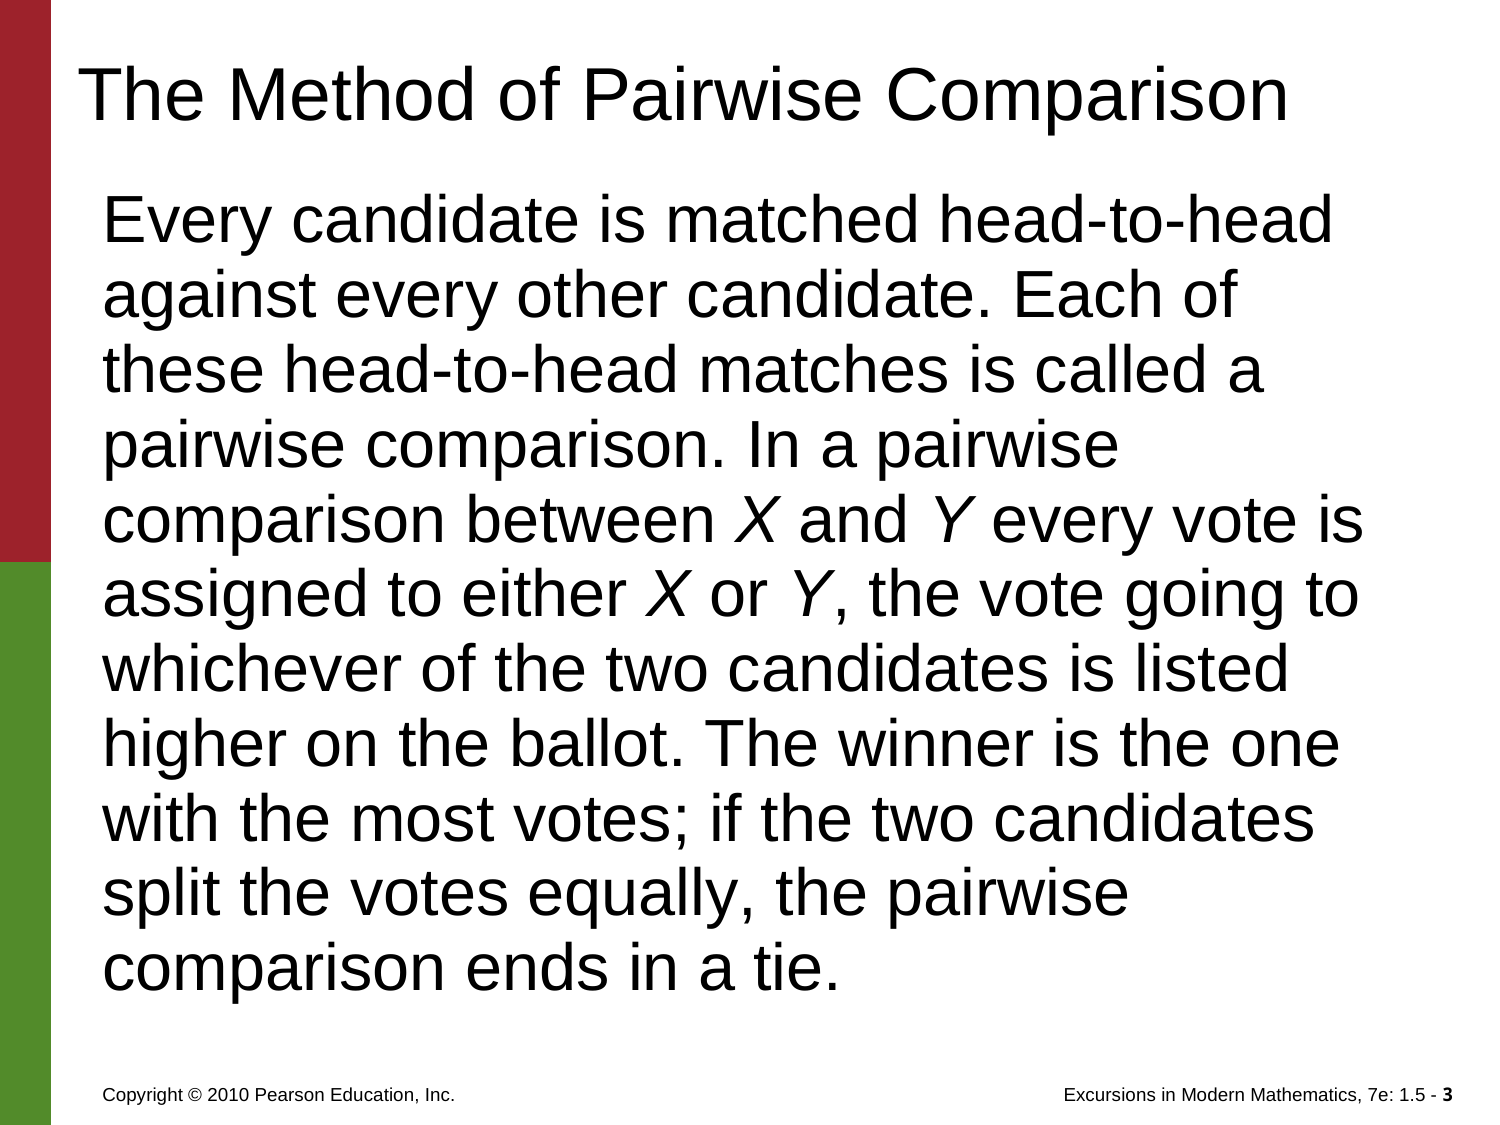

The Method of Pairwise Comparison
# Every candidate is matched head-to-head against every other candidate. Each of these head-to-head matches is called a pairwise comparison. In a pairwise comparison between X and Y every vote is assigned to either X or Y, the vote going to whichever of the two candidates is listed higher on the ballot. The winner is the one with the most votes; if the two candidates split the votes equally, the pairwise comparison ends in a tie.